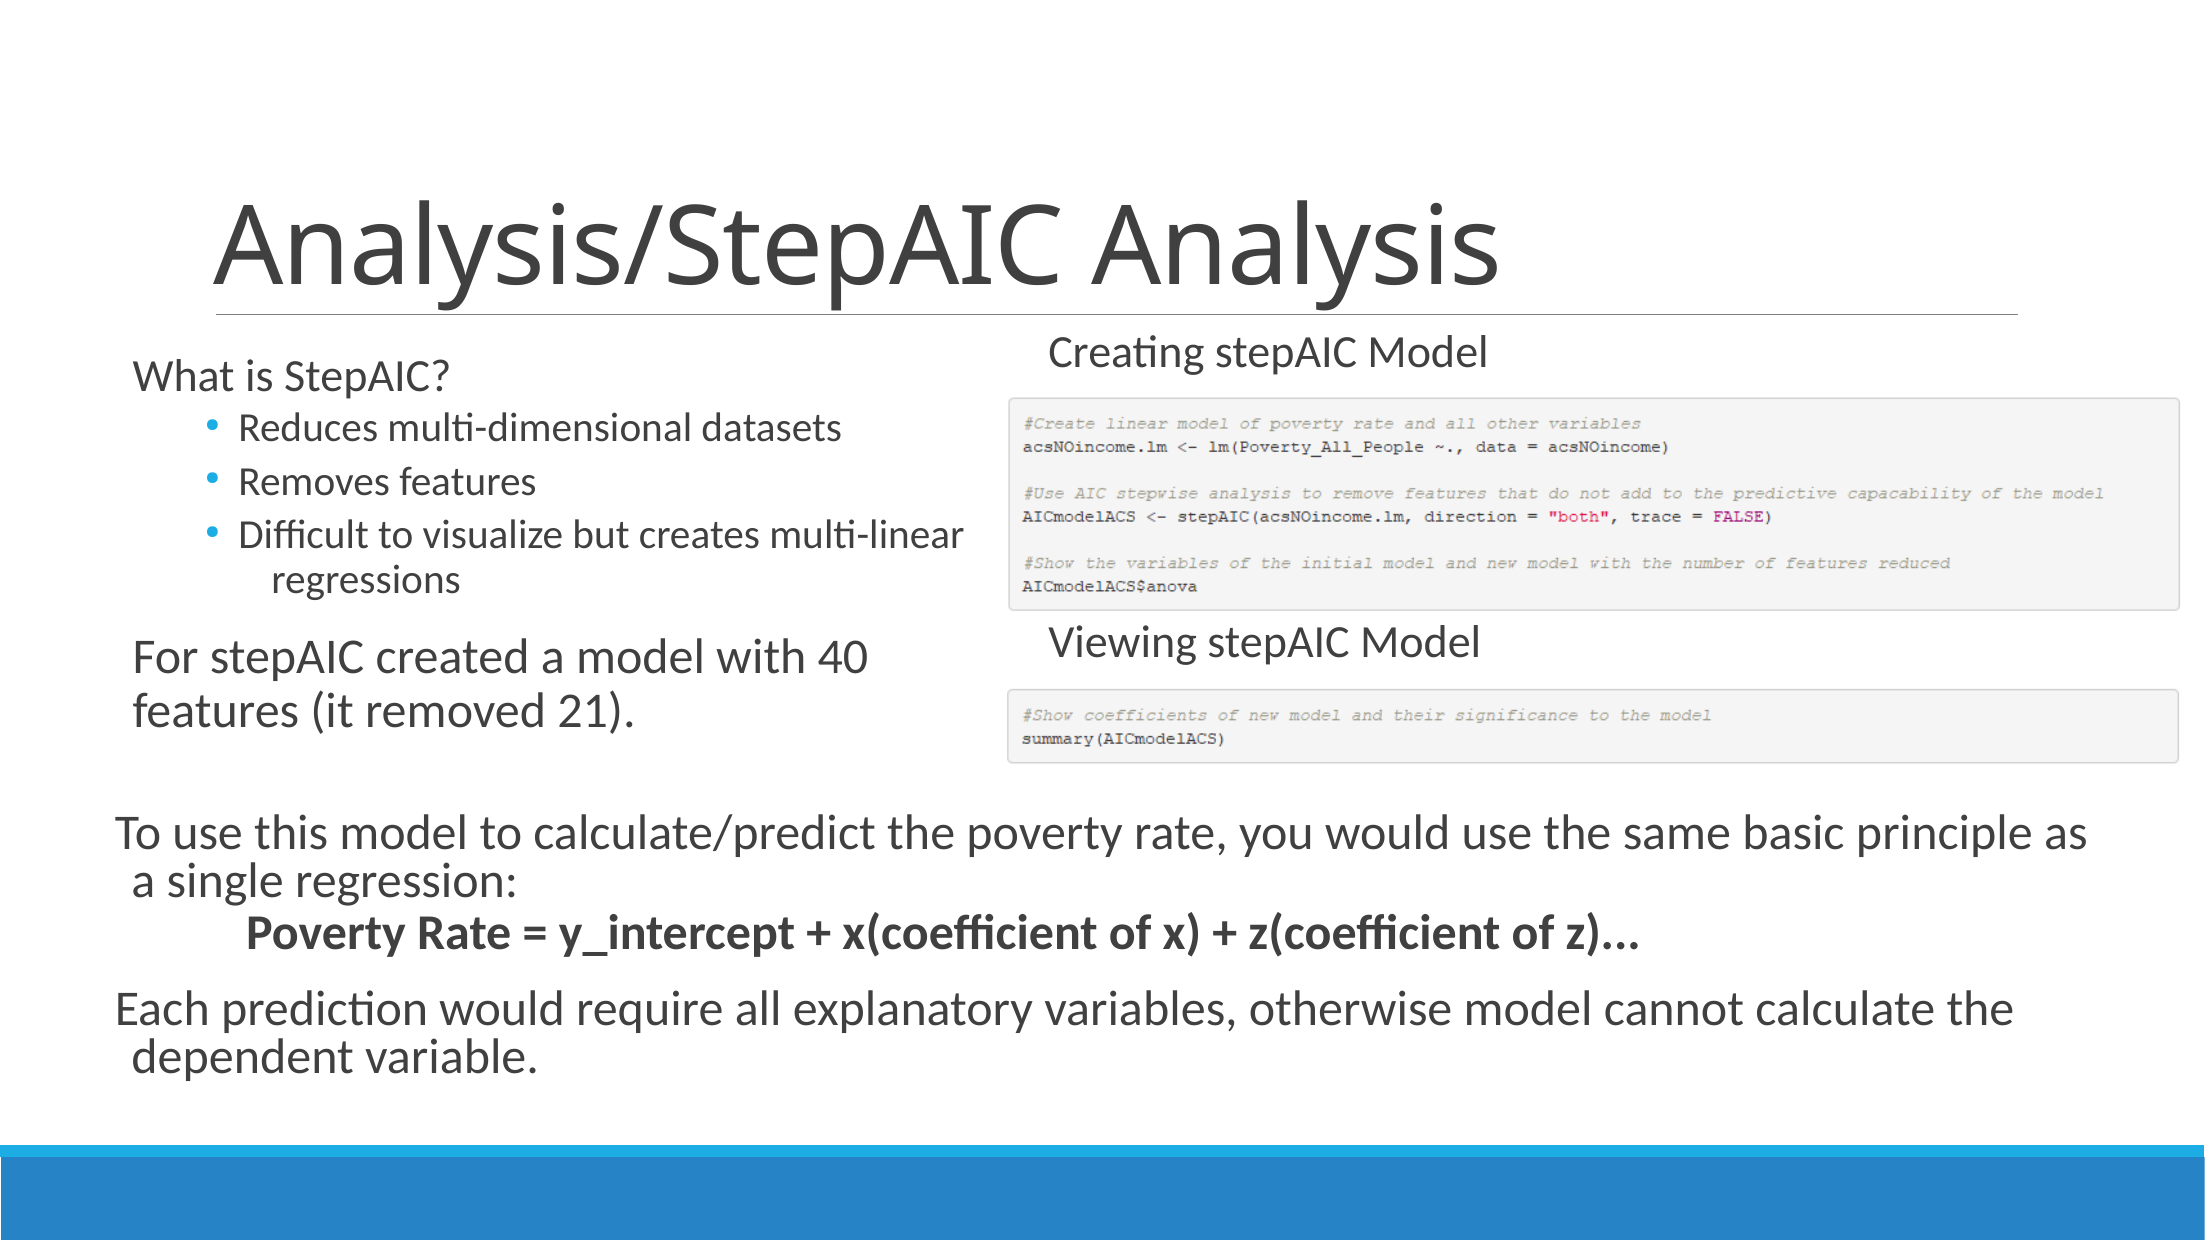

# Analysis/StepAIC Analysis
Creating stepAIC Model
Viewing stepAIC Model
What is StepAIC?
Reduces multi-dimensional datasets
Removes features
Difficult to visualize but creates multi-linear regressions
For stepAIC created a model with 40 features (it removed 21).
To use this model to calculate/predict the poverty rate, you would use the same basic principle as a single regression:
	Poverty Rate = y_intercept + x(coefficient of x) + z(coefficient of z)...
Each prediction would require all explanatory variables, otherwise model cannot calculate the dependent variable.